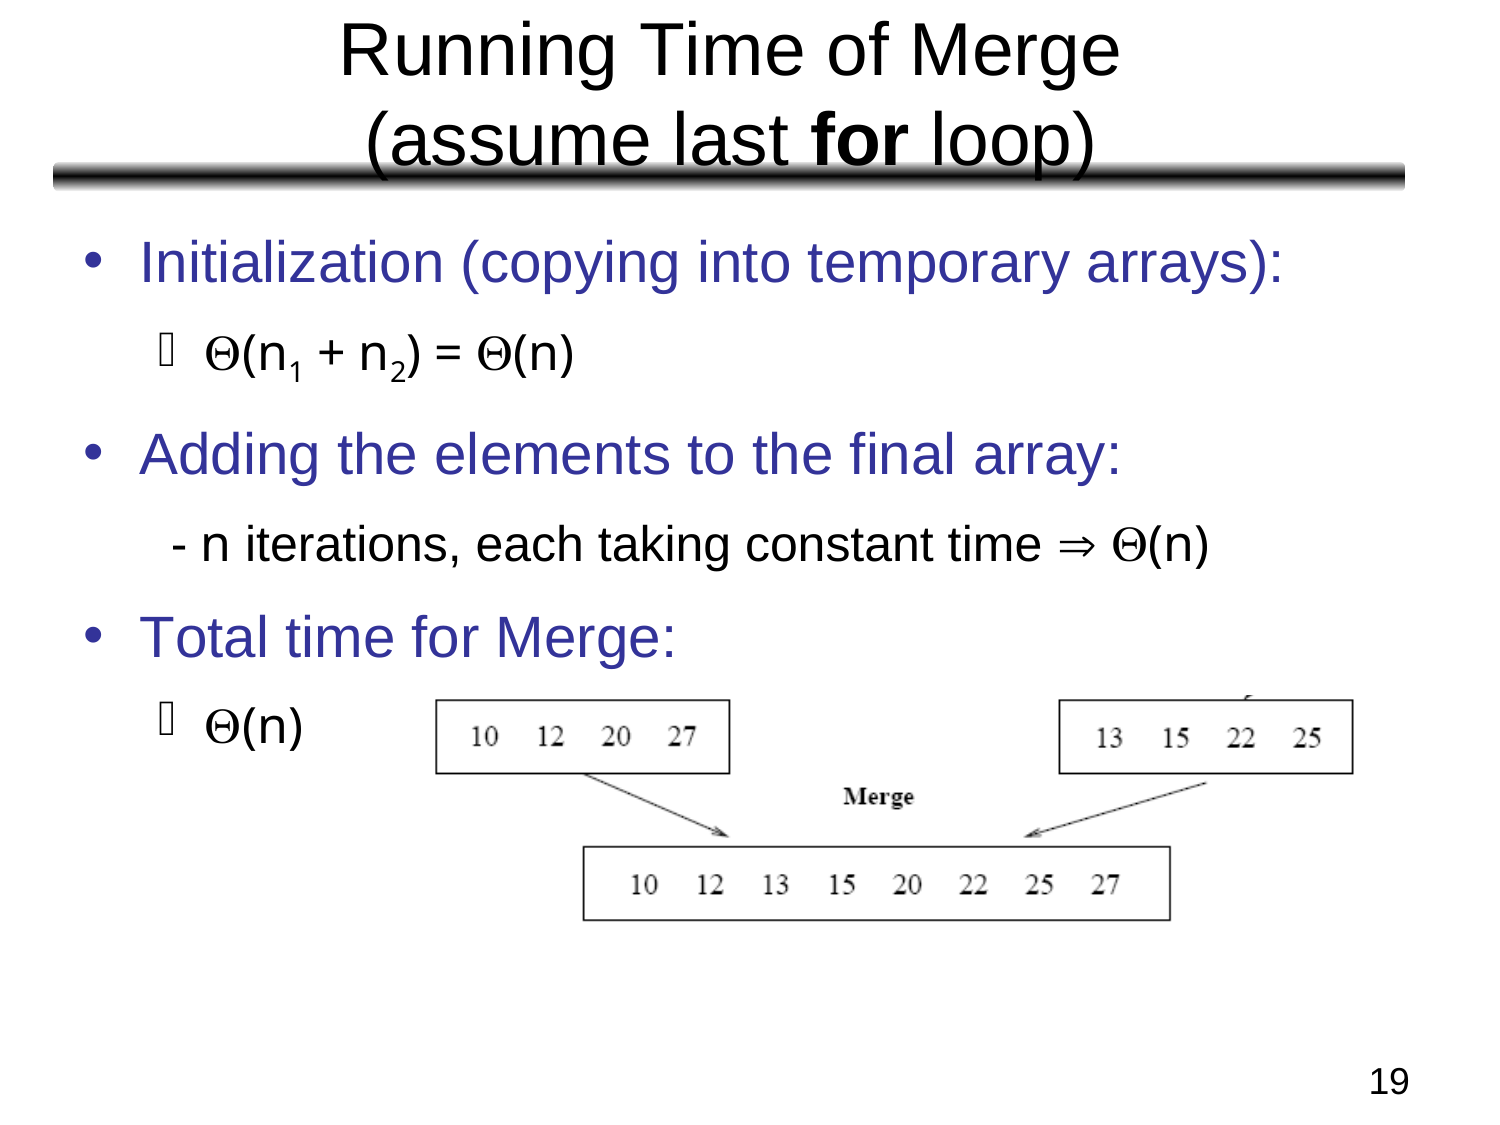

# Running Time of Merge (assume last for loop)
Initialization (copying into temporary arrays):
(n1 + n2) = (n)
Adding the elements to the final array:
 - n iterations, each taking constant time  (n)
Total time for Merge:
(n)
19